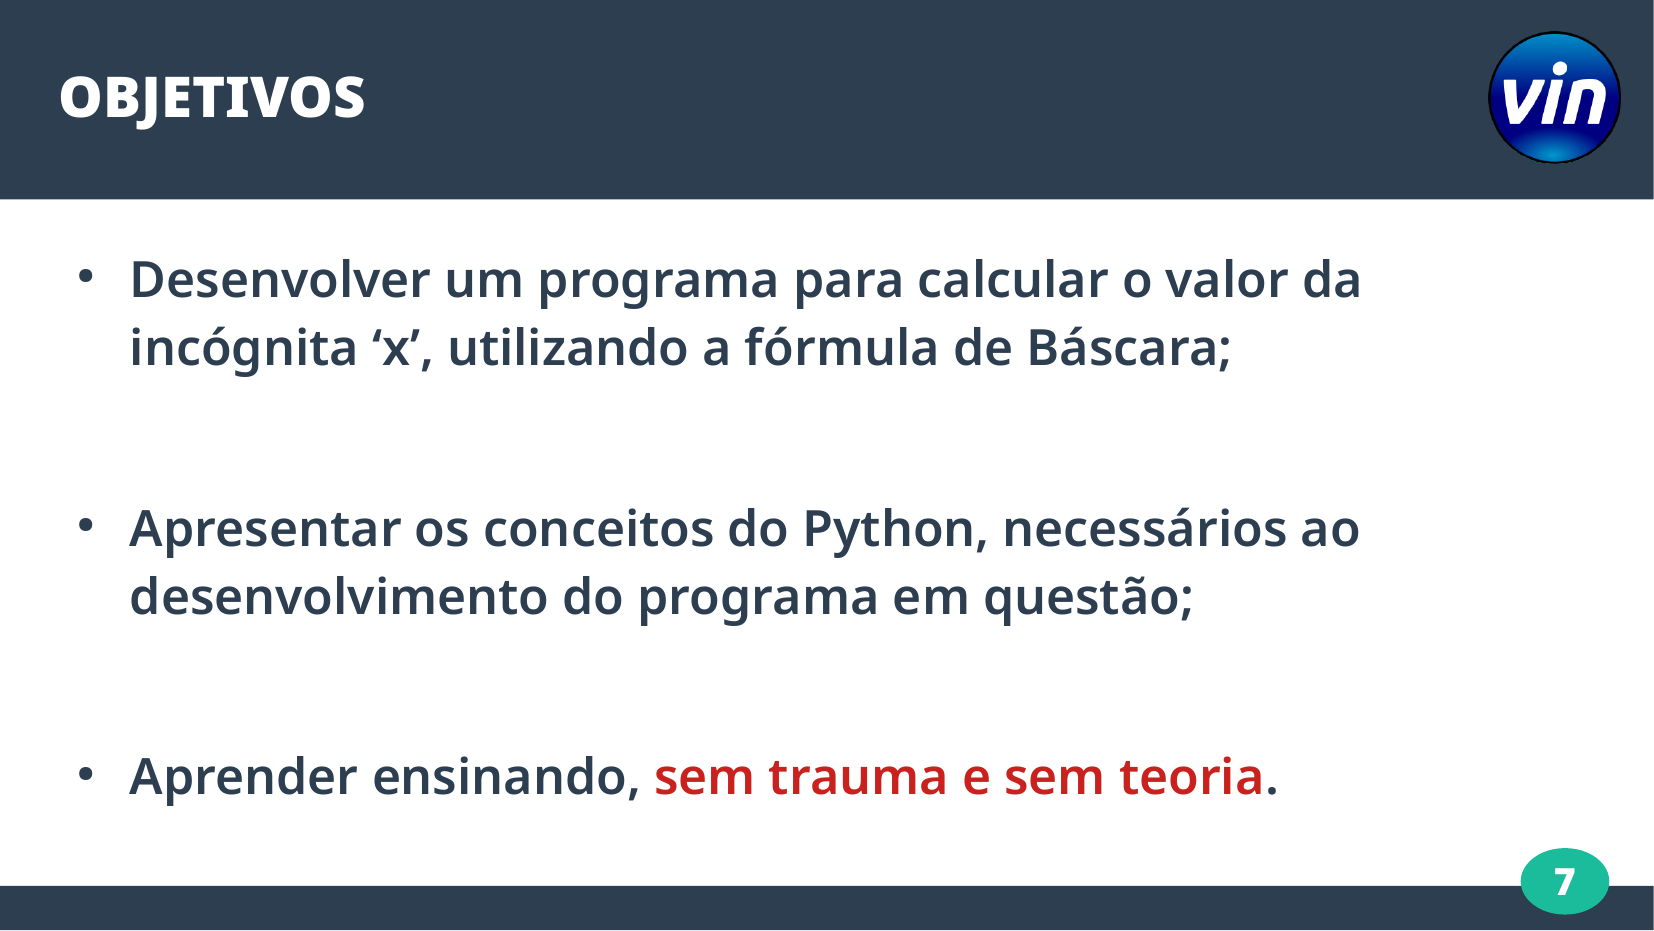

# OBJETIVOS
Desenvolver um programa para calcular o valor da incógnita ‘x’, utilizando a fórmula de Báscara;
Apresentar os conceitos do Python, necessários ao desenvolvimento do programa em questão;
Aprender ensinando, sem trauma e sem teoria.
7